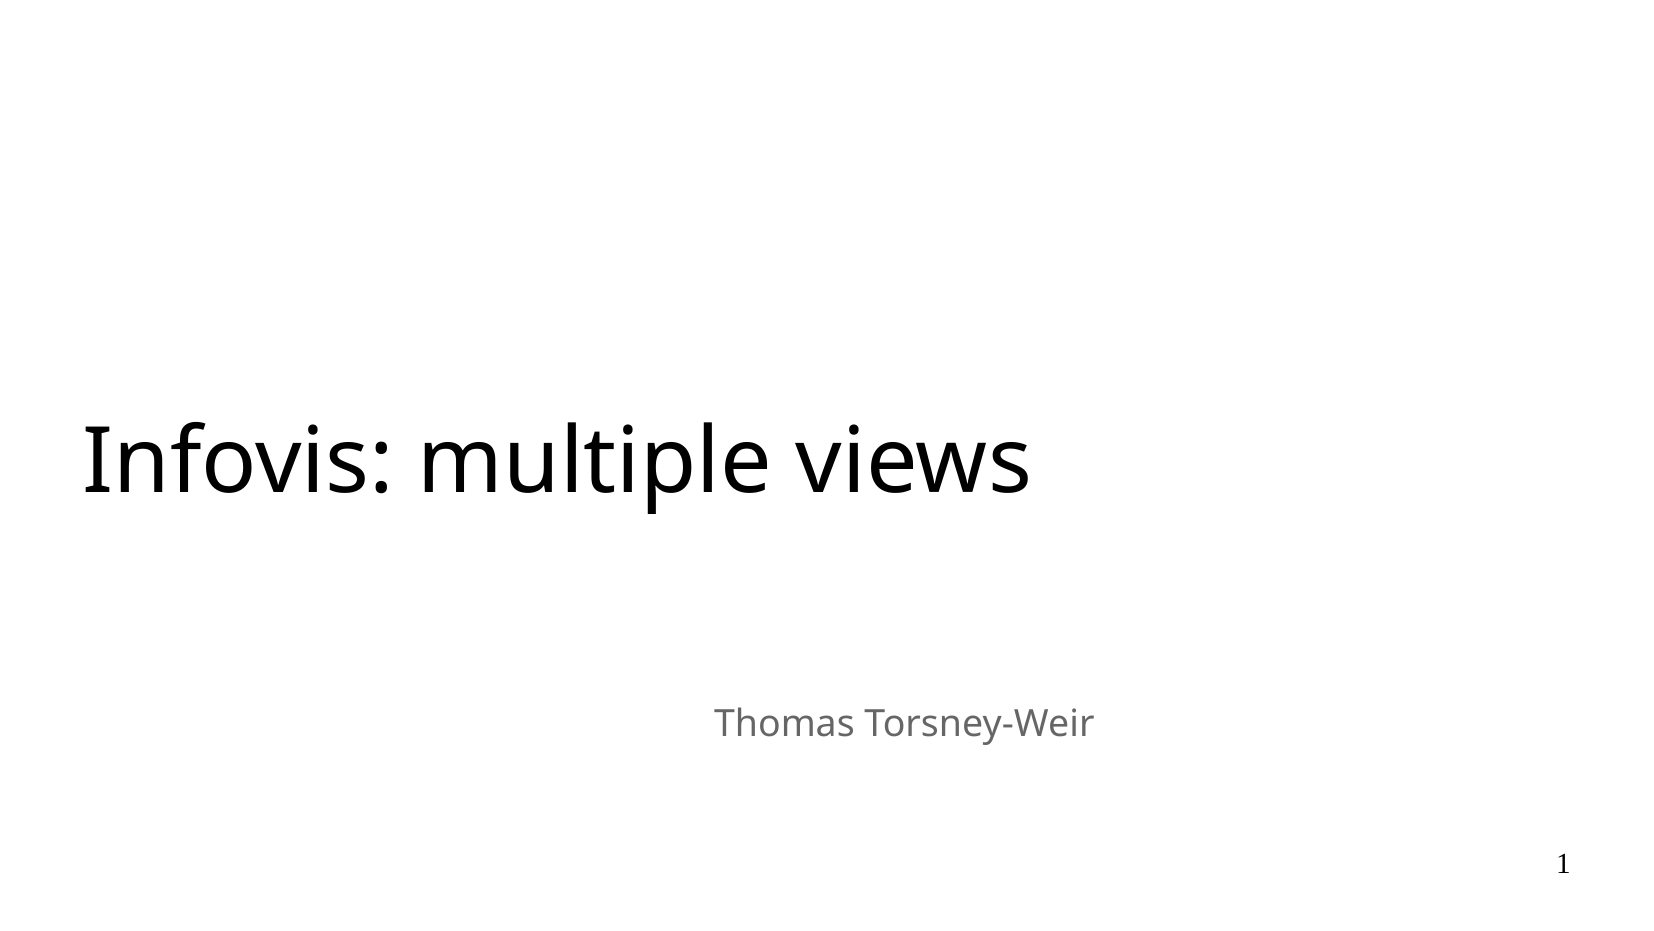

# Infovis: multiple views
Thomas Torsney-Weir
1